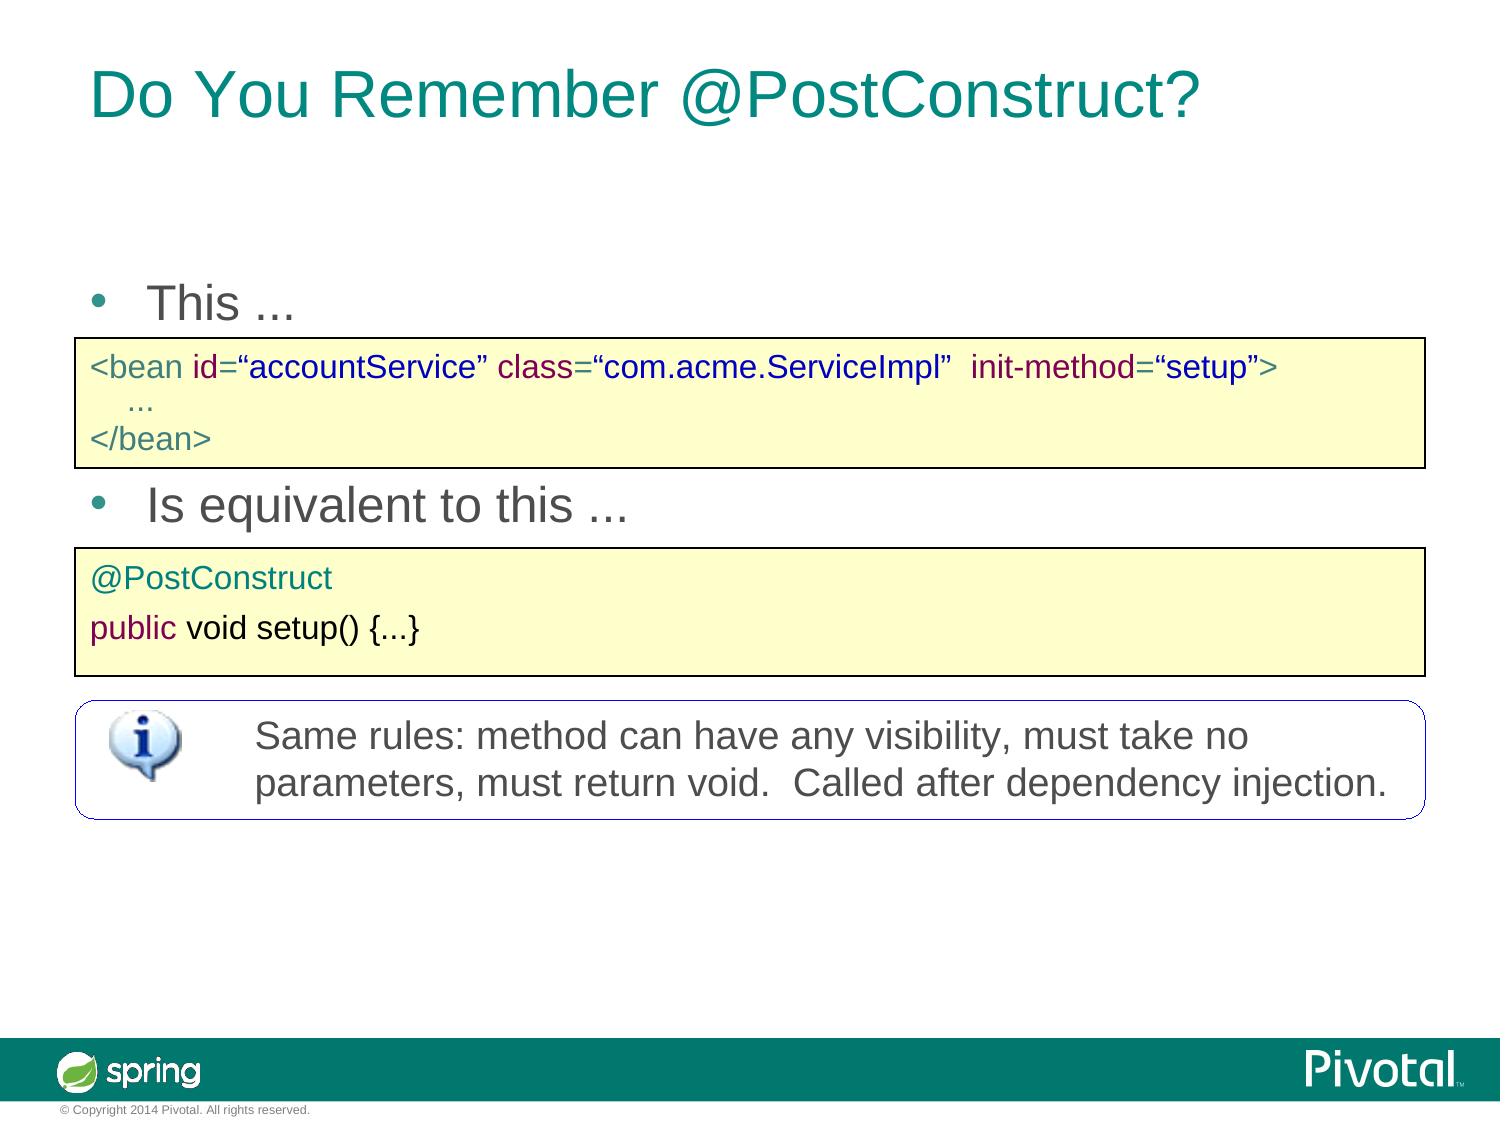

# Do You Remember @PostConstruct?
This ...
Is equivalent to this ...
<bean id=“accountService” class=“com.acme.ServiceImpl” init-method=“setup”>
 ...
</bean>
@PostConstruct
public void setup() {...}
Same rules: method can have any visibility, must take no parameters, must return void. Called after dependency injection.